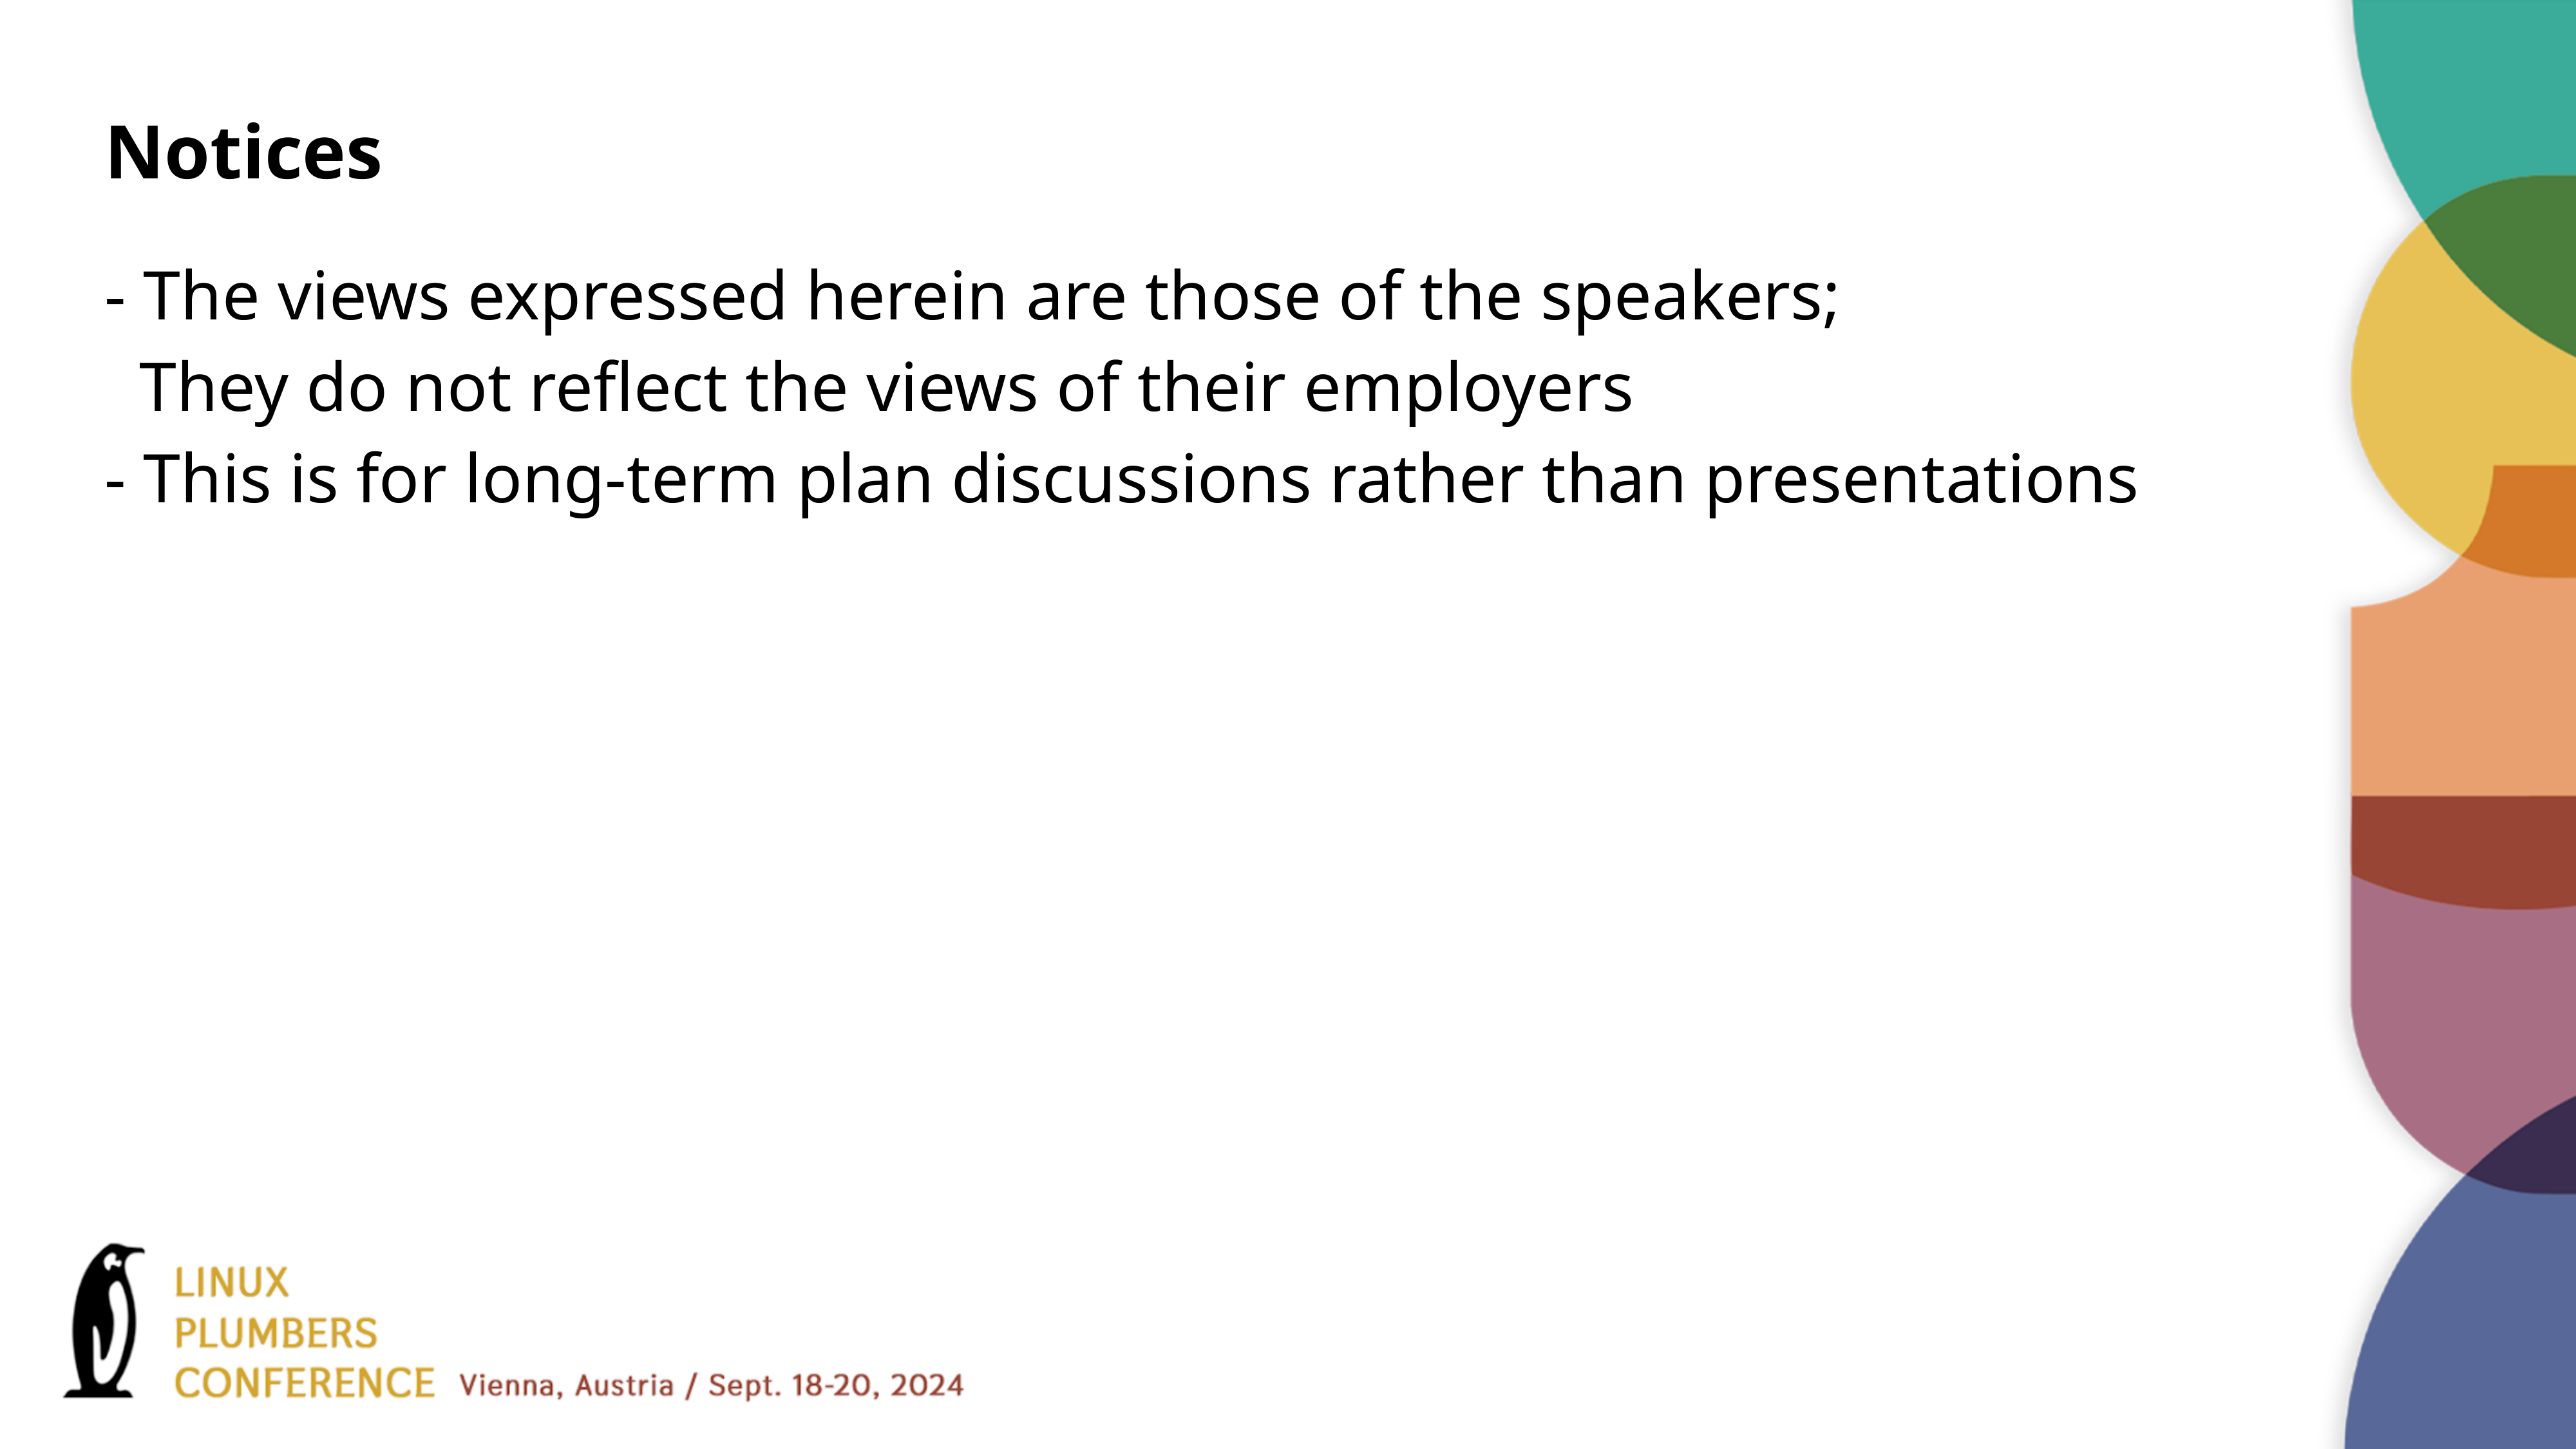

Notices
- The views expressed herein are those of the speakers;
 They do not reflect the views of their employers
- This is for long-term plan discussions rather than presentations